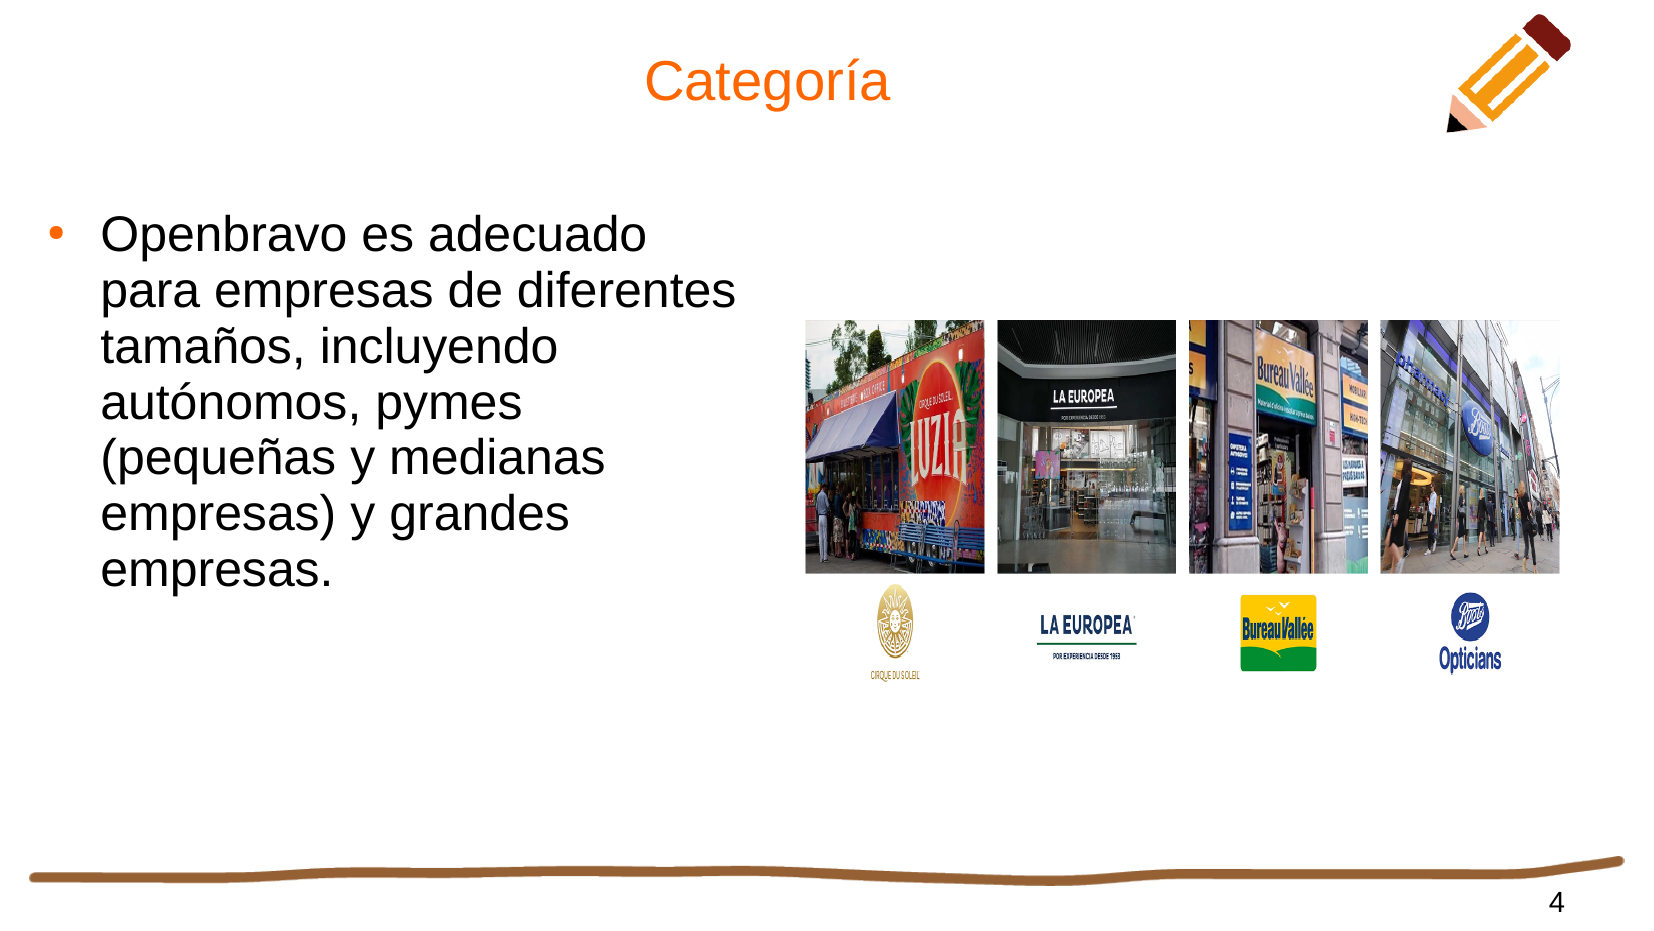

# Categoría
Openbravo es adecuado para empresas de diferentes tamaños, incluyendo autónomos, pymes (pequeñas y medianas empresas) y grandes empresas.
4